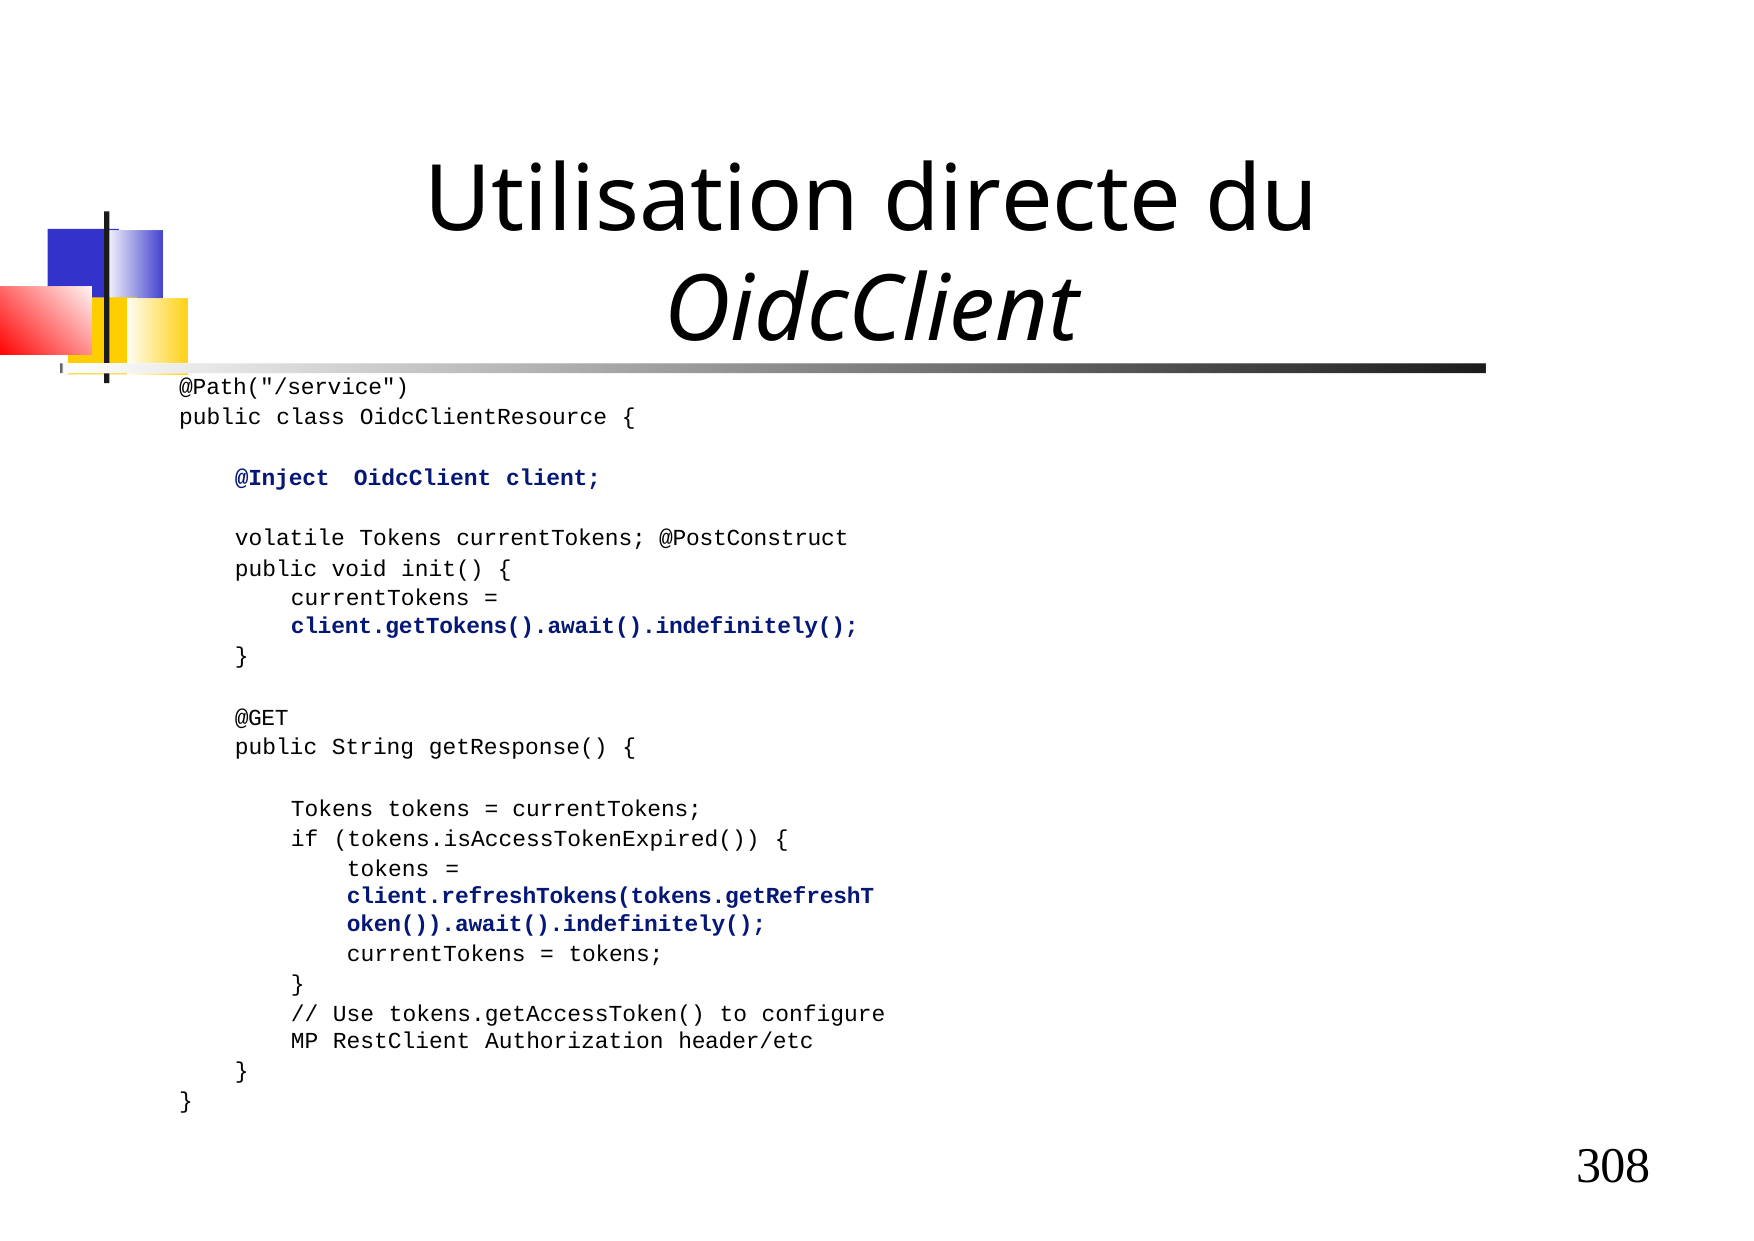

# Utilisation directe du OidcClient
@Path("/service")
public class OidcClientResource {
@Inject OidcClient client;
volatile Tokens currentTokens; @PostConstruct
public void init() {
currentTokens = client.getTokens().await().indefinitely();
}
@GET
public String getResponse() {
Tokens tokens = currentTokens;
if (tokens.isAccessTokenExpired()) {
tokens = client.refreshTokens(tokens.getRefreshToken()).await().indefinitely();
currentTokens = tokens;
}
// Use tokens.getAccessToken() to configure MP RestClient Authorization header/etc
}
}
308